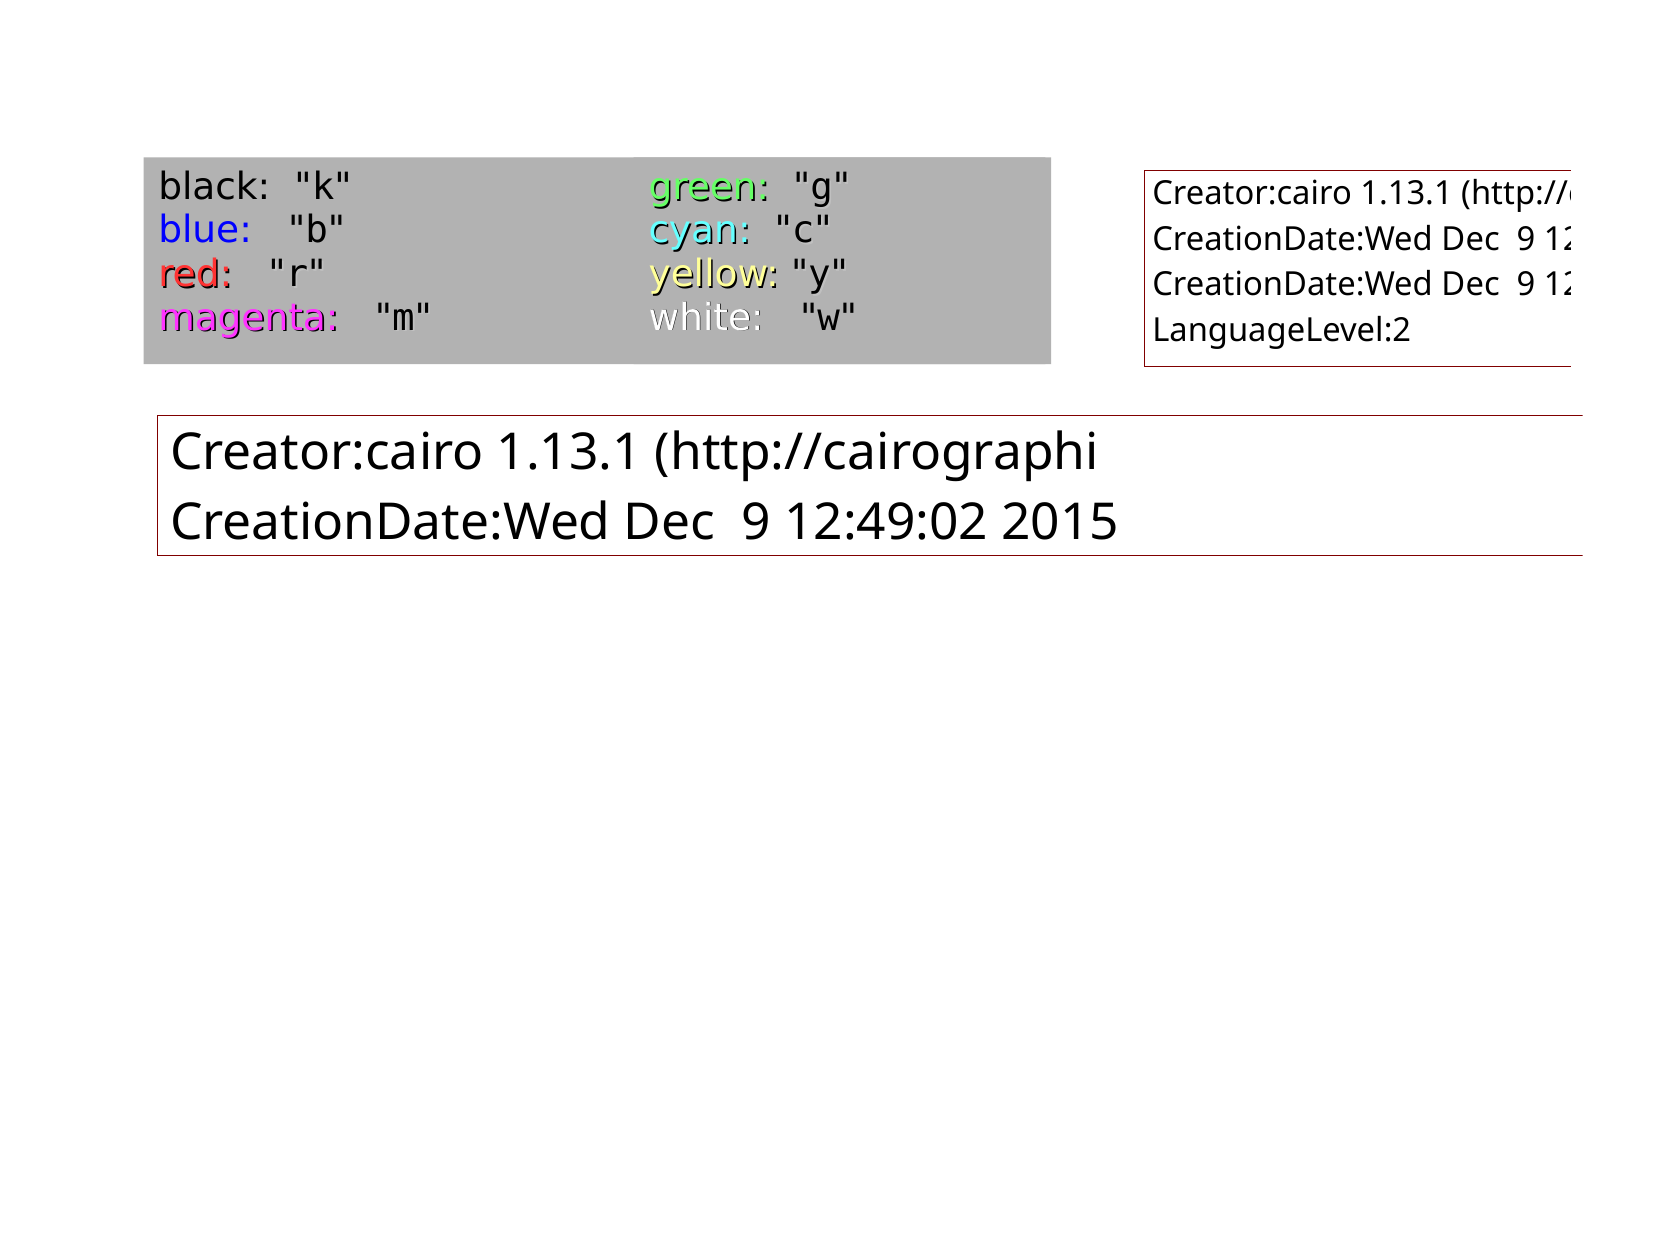

black: "k"
blue: "b"
red: "r"
magenta: "m"
green: "g"
cyan: "c"
yellow: "y"
white: "w"